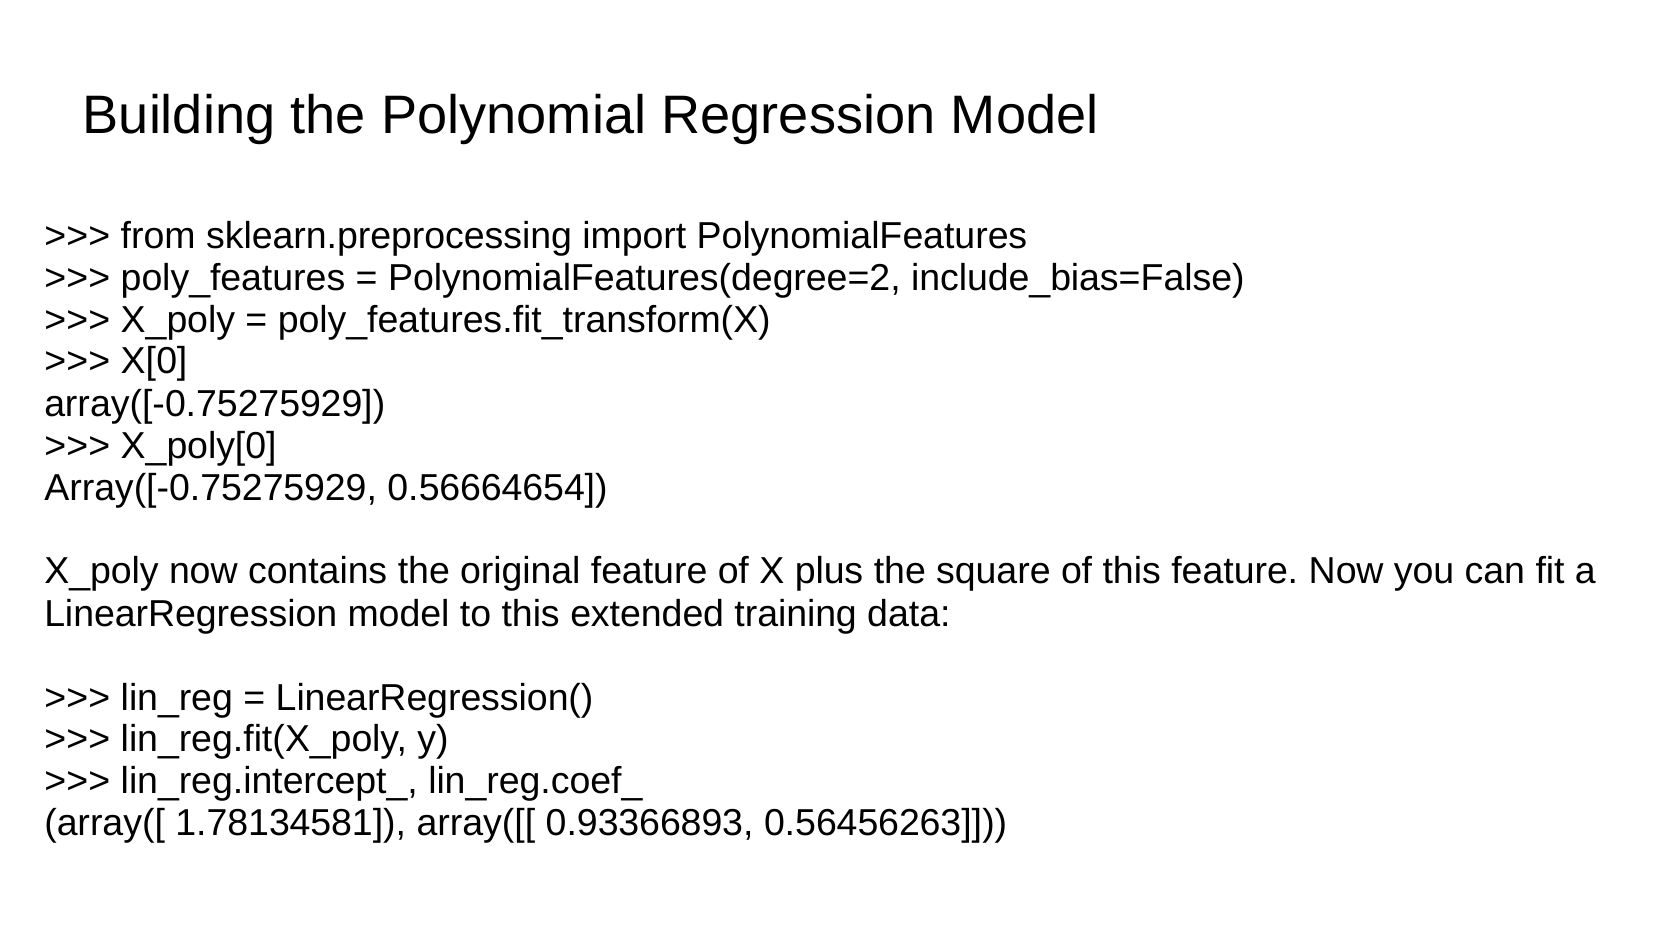

# Building the Polynomial Regression Model
>>> from sklearn.preprocessing import PolynomialFeatures
>>> poly_features = PolynomialFeatures(degree=2, include_bias=False)
>>> X_poly = poly_features.fit_transform(X)
>>> X[0]
array([-0.75275929])
>>> X_poly[0]
Array([-0.75275929, 0.56664654])
X_poly now contains the original feature of X plus the square of this feature. Now you can fit a LinearRegression model to this extended training data:
>>> lin_reg = LinearRegression()
>>> lin_reg.fit(X_poly, y)
>>> lin_reg.intercept_, lin_reg.coef_
(array([ 1.78134581]), array([[ 0.93366893, 0.56456263]]))